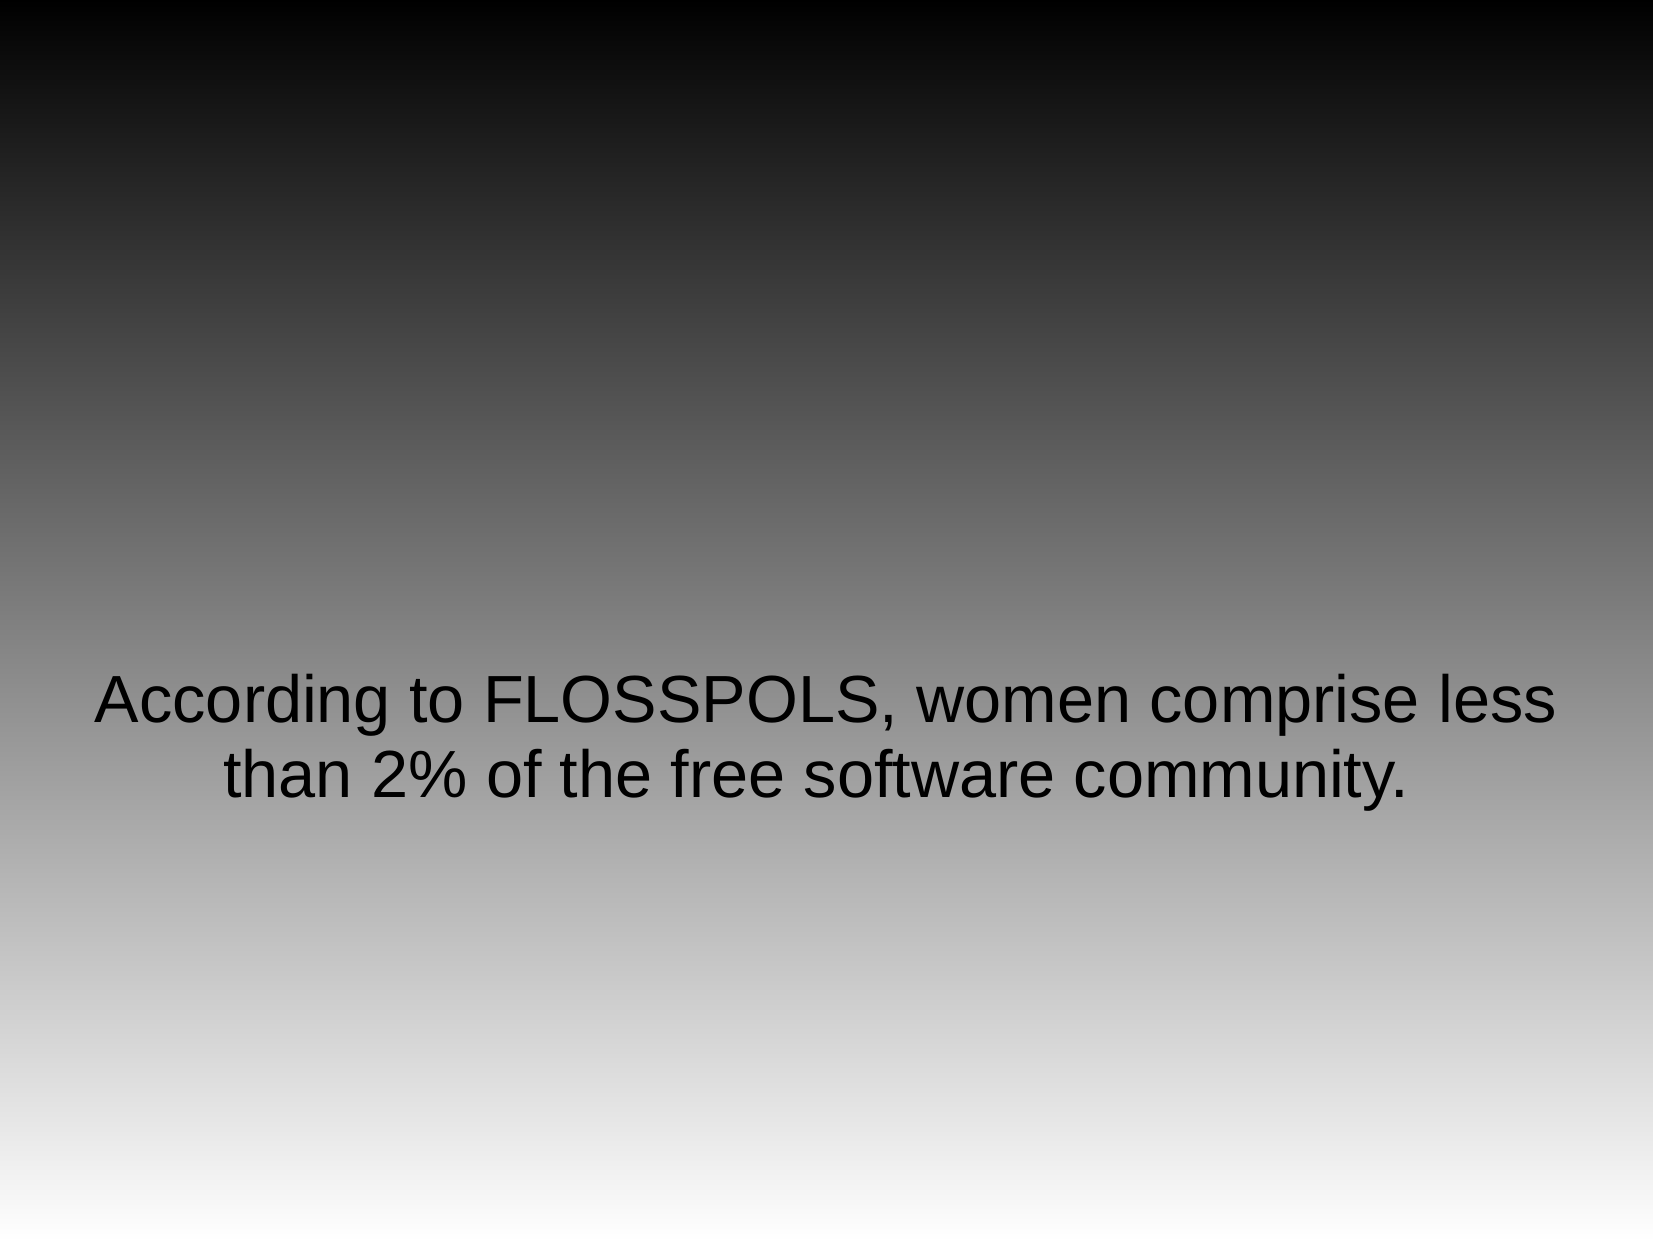

#
According to FLOSSPOLS, women comprise less than 2% of the free software community.